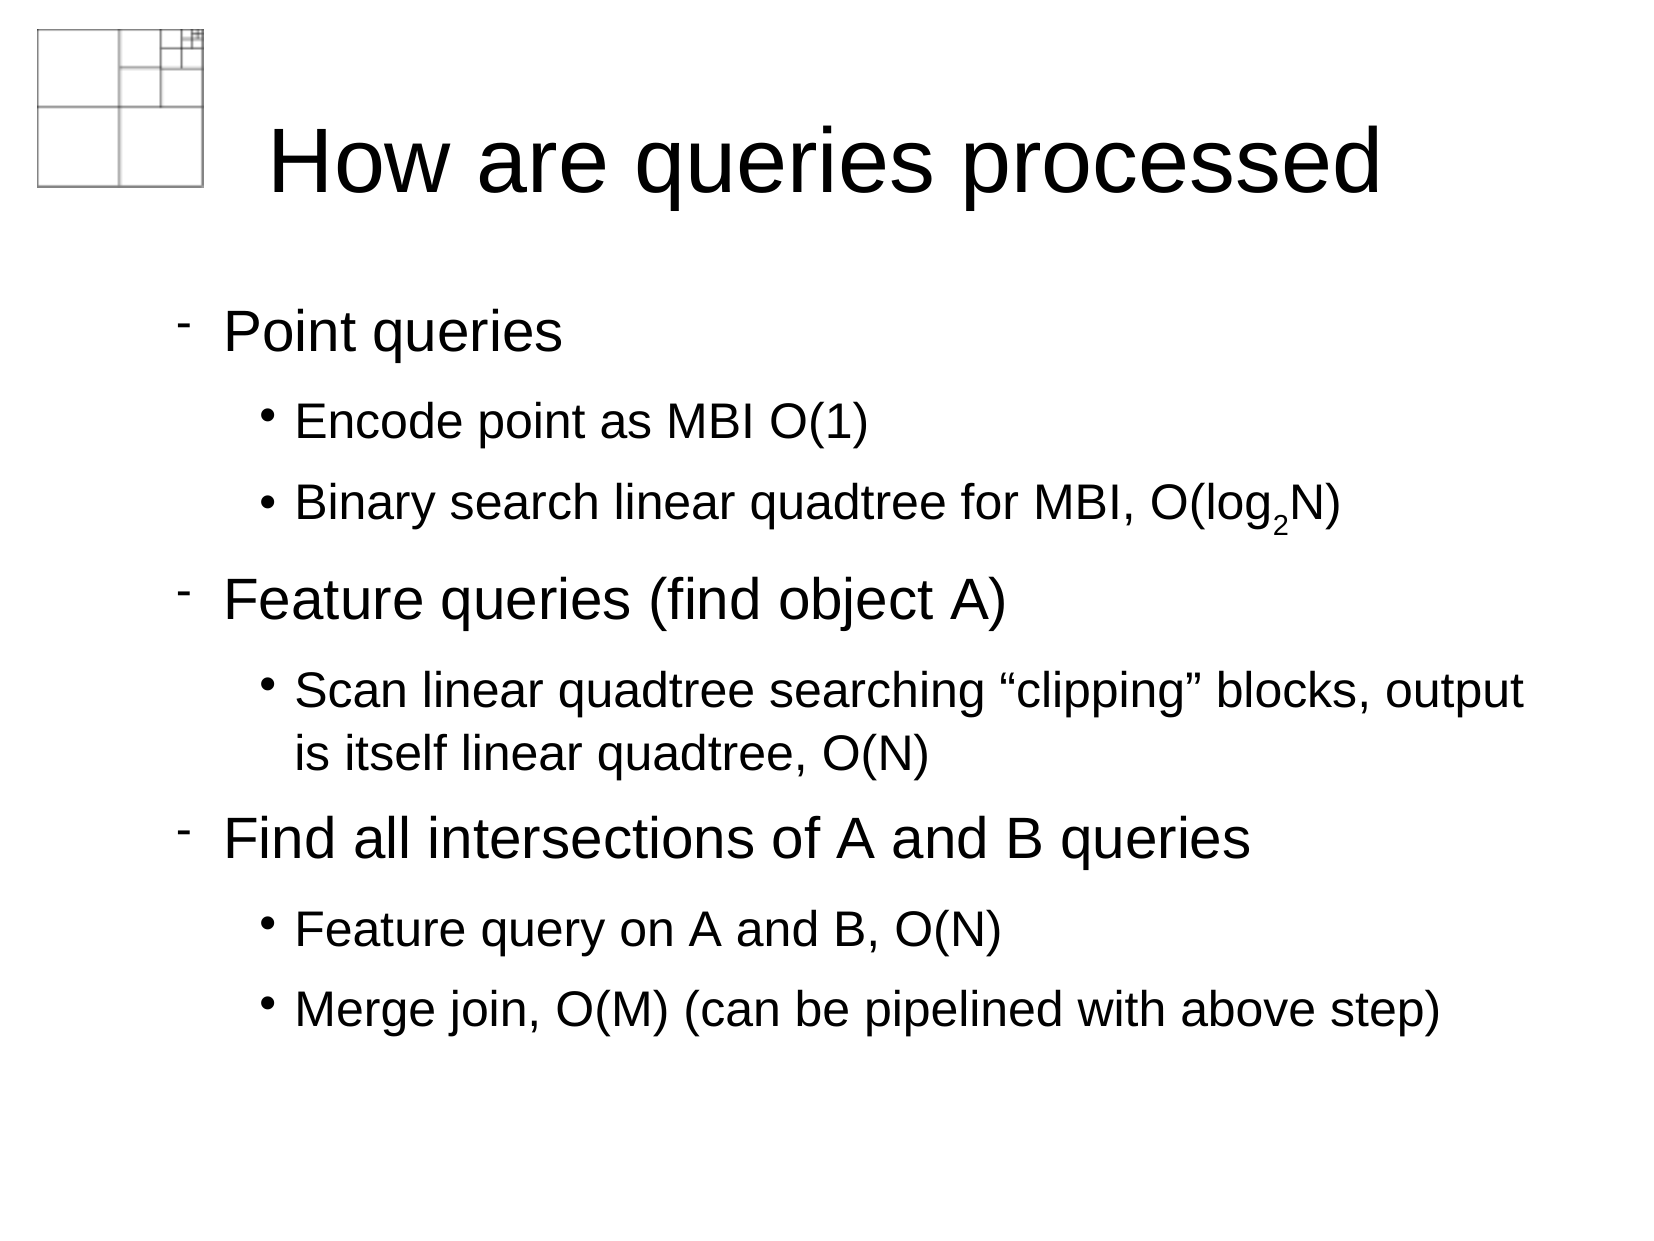

# How are queries processed
Point queries
Encode point as MBI O(1)‏
Binary search linear quadtree for MBI, O(log2N)‏
Feature queries (find object A)‏
Scan linear quadtree searching “clipping” blocks, output is itself linear quadtree, O(N)‏
Find all intersections of A and B queries
Feature query on A and B, O(N)
Merge join, O(M) (can be pipelined with above step)‏